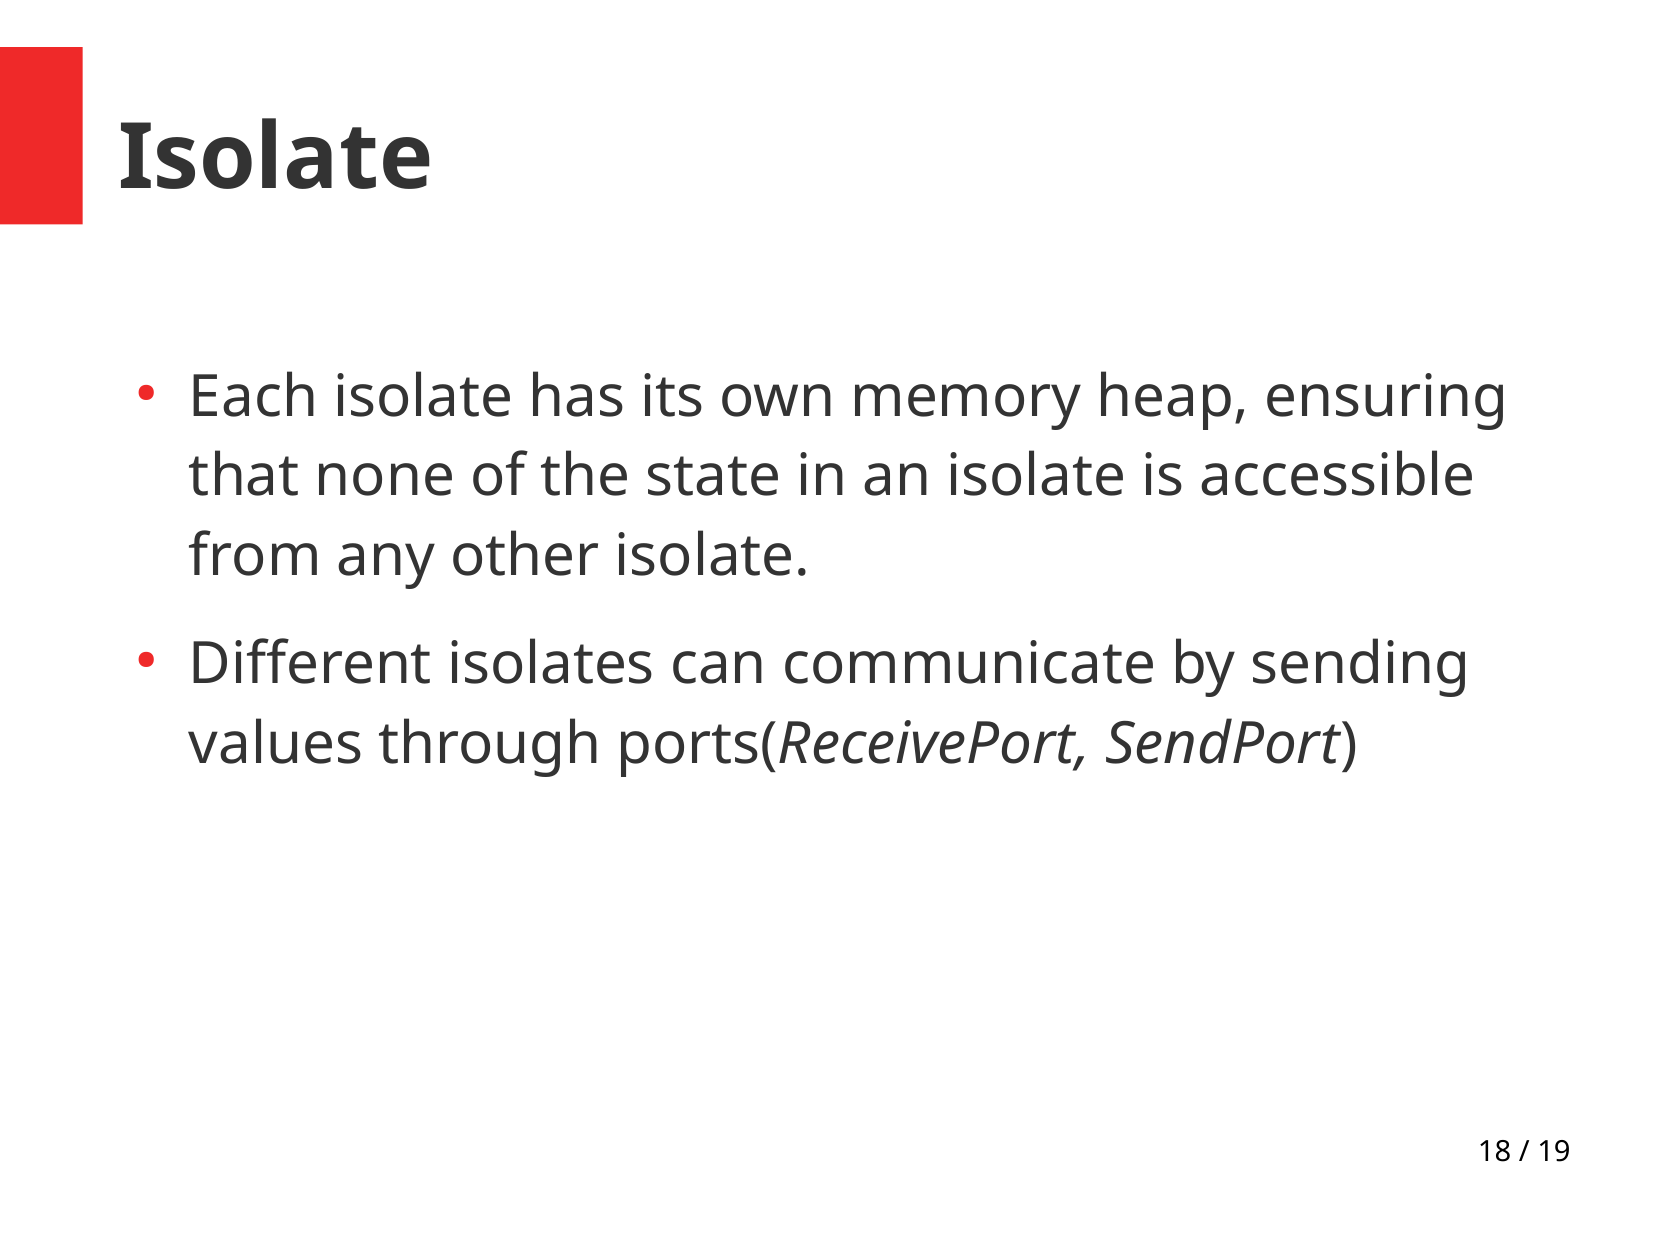

# Isolate
Each isolate has its own memory heap, ensuring that none of the state in an isolate is accessible from any other isolate.
Different isolates can communicate by sending values through ports(ReceivePort, SendPort)
18